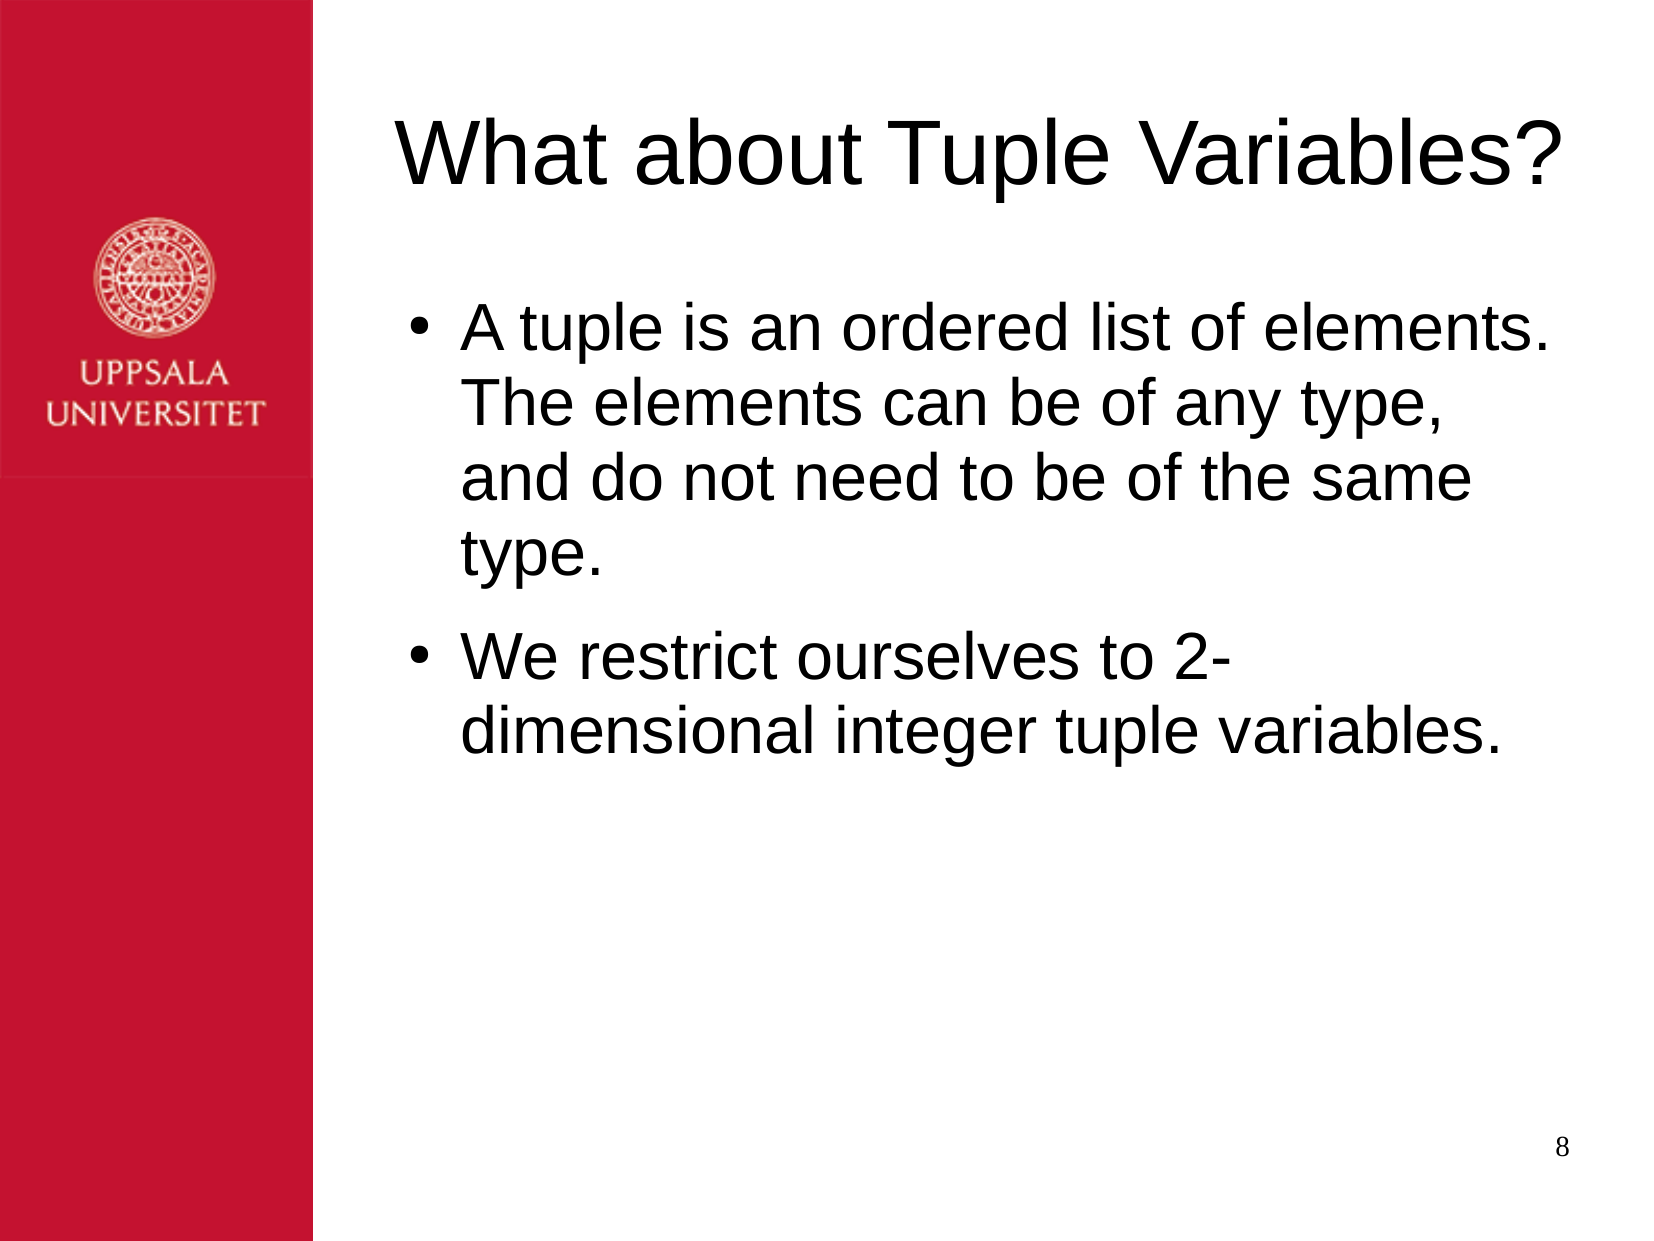

# What about Tuple Variables?
A tuple is an ordered list of elements. The elements can be of any type, and do not need to be of the same type.
We restrict ourselves to 2-dimensional integer tuple variables.
8